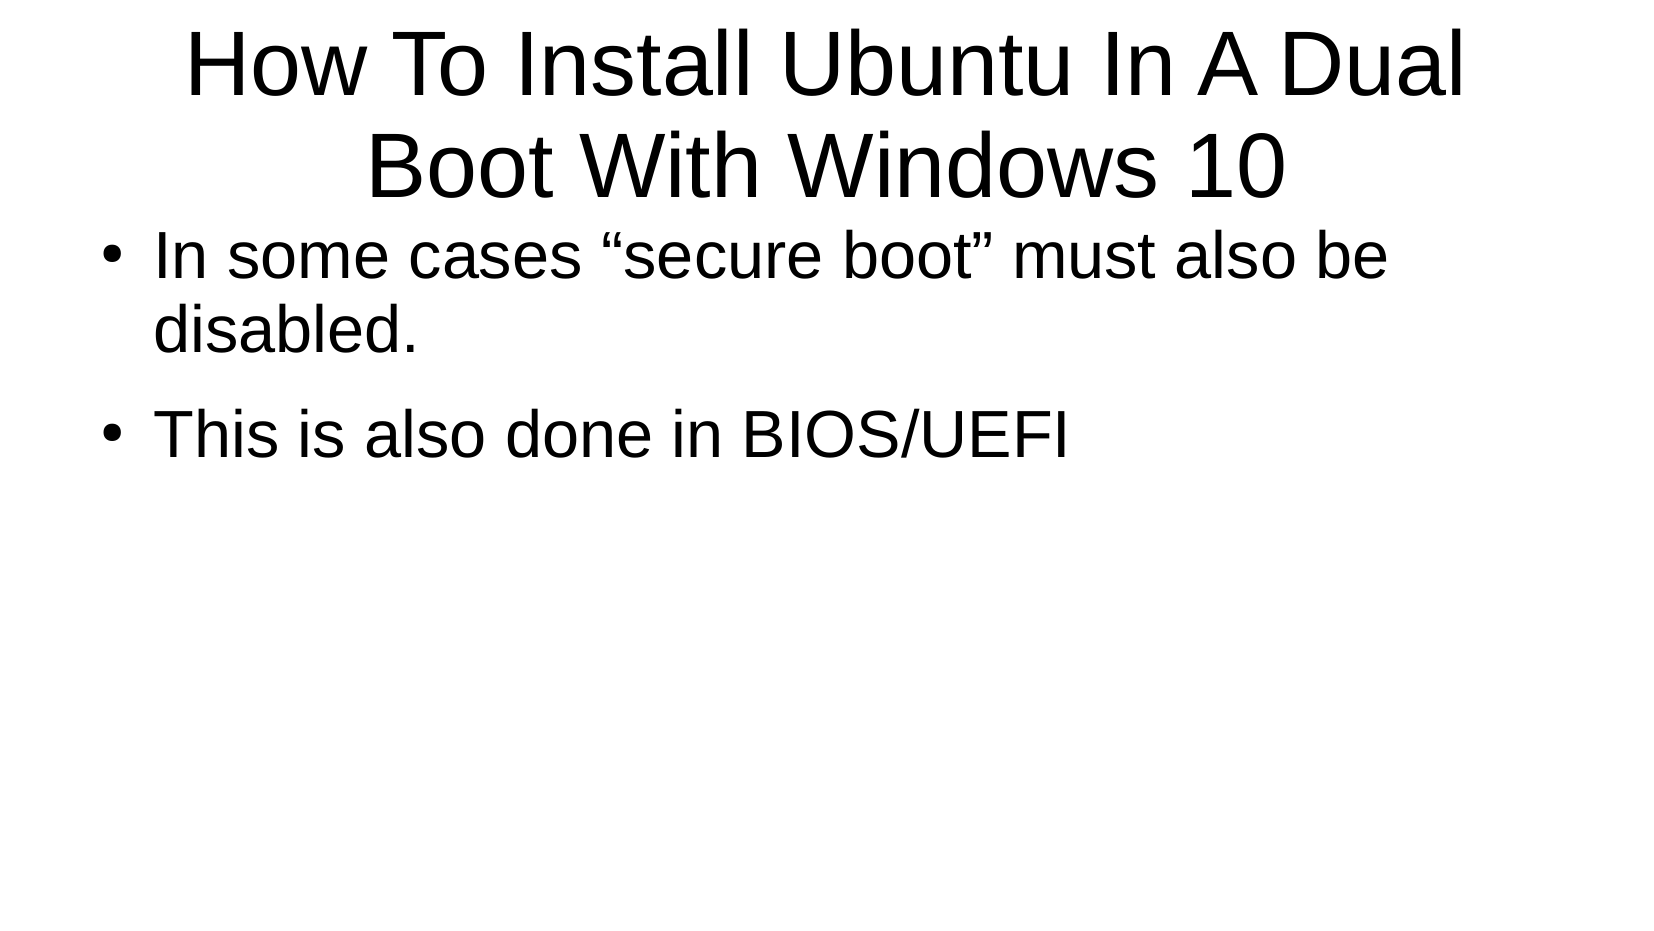

# How To Install Ubuntu In A Dual Boot With Windows 10
In some cases “secure boot” must also be disabled.
This is also done in BIOS/UEFI